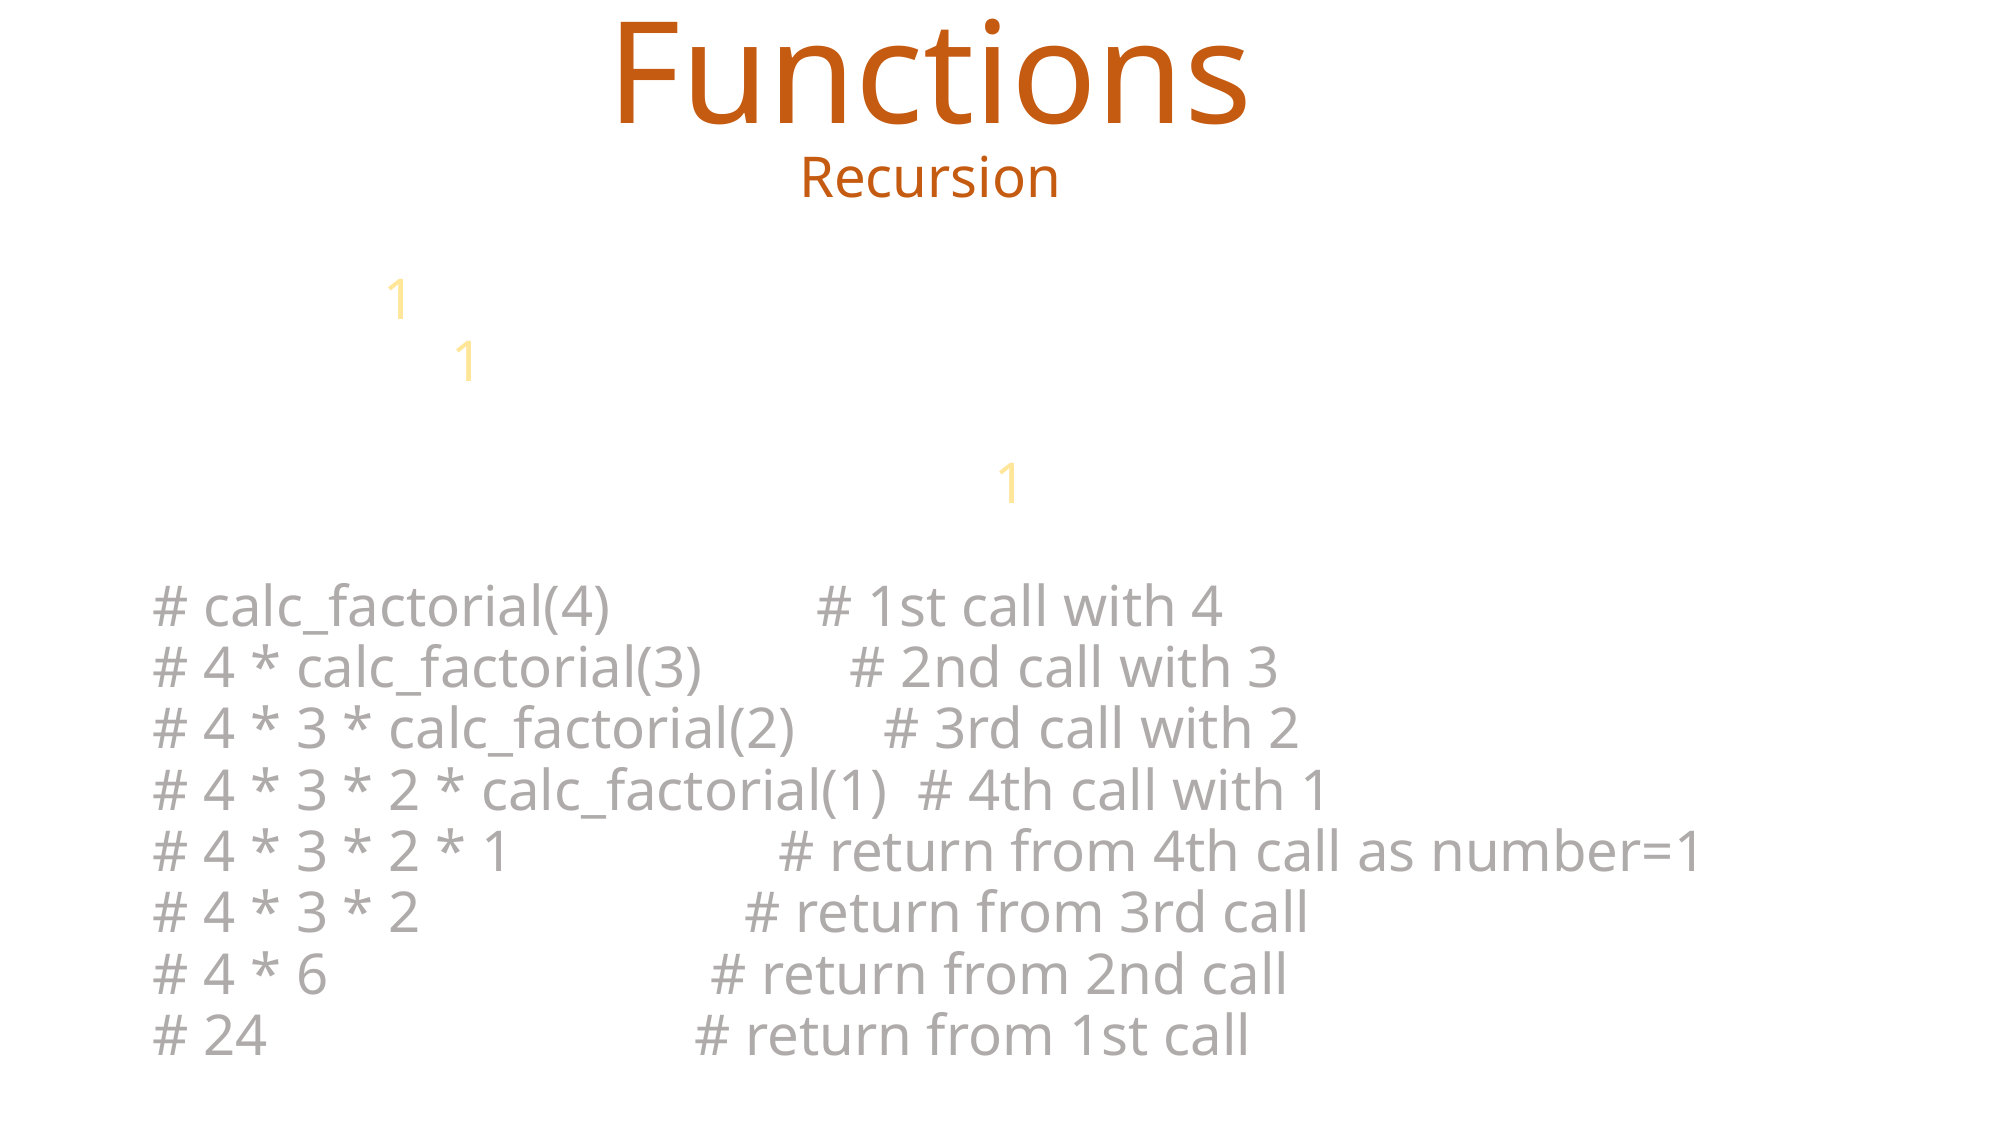

# Functions
Recursion
def calc_factorial(x):
 if x == 1:
 return 1
 else:
 return (x * calc_factorial(x - 1))
# calc_factorial(4) # 1st call with 4
# 4 * calc_factorial(3) # 2nd call with 3
# 4 * 3 * calc_factorial(2) # 3rd call with 2
# 4 * 3 * 2 * calc_factorial(1) # 4th call with 1
# 4 * 3 * 2 * 1 # return from 4th call as number=1
# 4 * 3 * 2 # return from 3rd call
# 4 * 6 # return from 2nd call
# 24 # return from 1st call